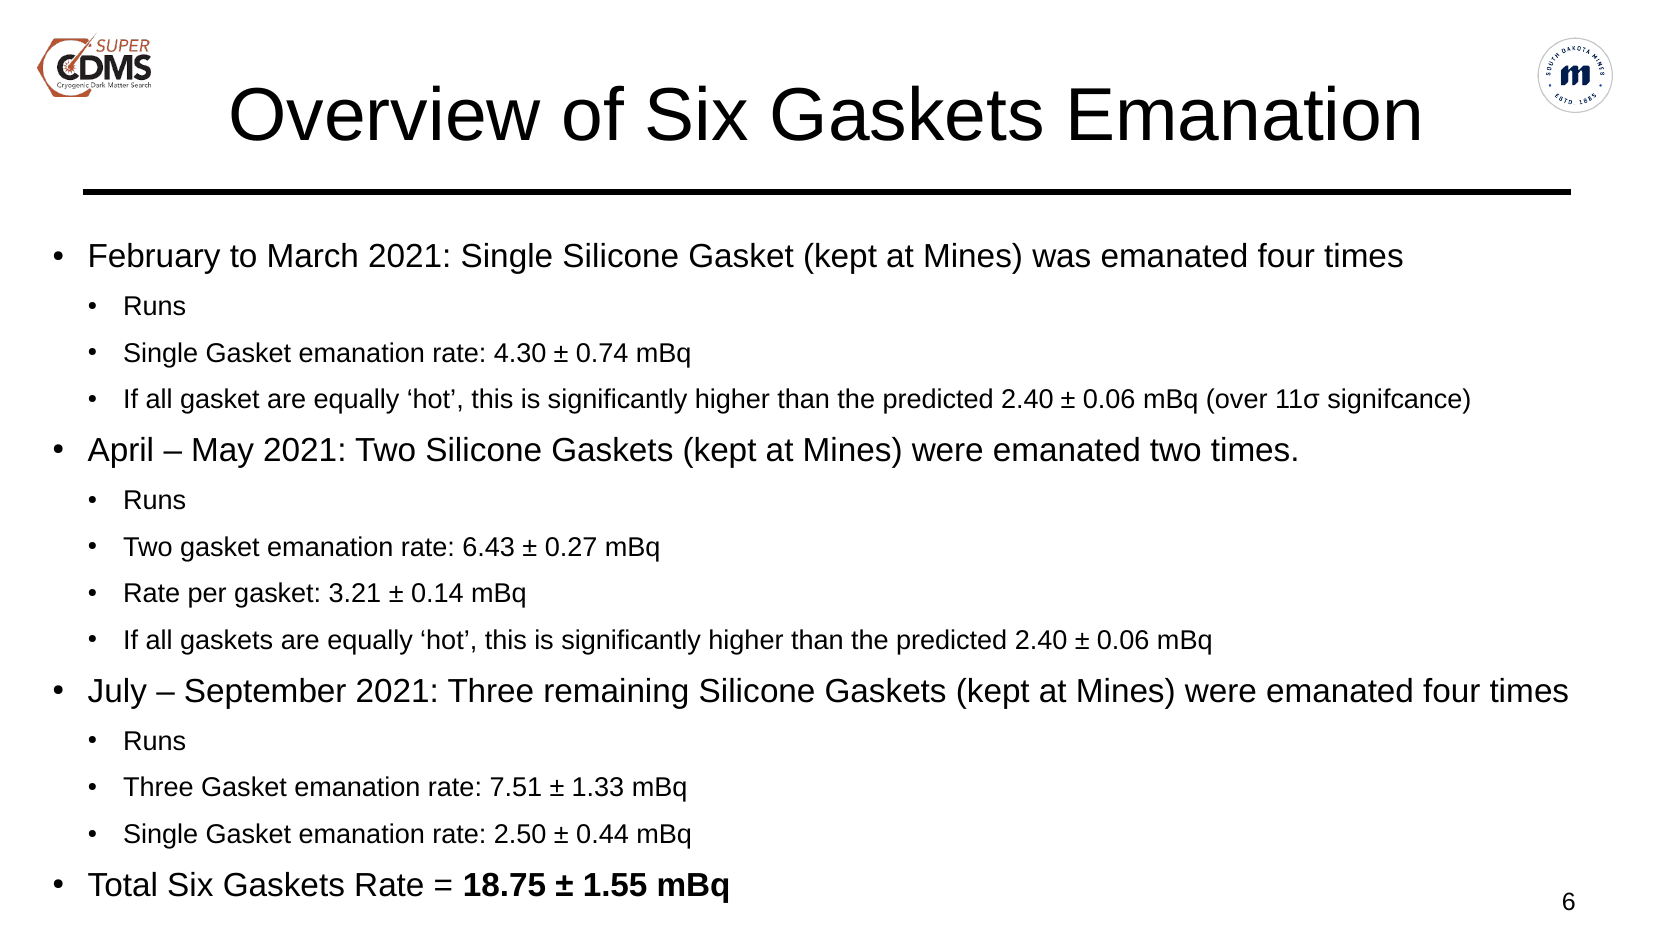

# Overview of Six Gaskets Emanation
February to March 2021: Single Silicone Gasket (kept at Mines) was emanated four times
Runs
Single Gasket emanation rate: 4.30 ± 0.74 mBq
If all gasket are equally ‘hot’, this is significantly higher than the predicted 2.40 ± 0.06 mBq (over 11σ signifcance)
April – May 2021: Two Silicone Gaskets (kept at Mines) were emanated two times.
Runs
Two gasket emanation rate: 6.43 ± 0.27 mBq
Rate per gasket: 3.21 ± 0.14 mBq
If all gaskets are equally ‘hot’, this is significantly higher than the predicted 2.40 ± 0.06 mBq
July – September 2021: Three remaining Silicone Gaskets (kept at Mines) were emanated four times
Runs
Three Gasket emanation rate: 7.51 ± 1.33 mBq
Single Gasket emanation rate: 2.50 ± 0.44 mBq
Total Six Gaskets Rate = 18.75 ± 1.55 mBq
.